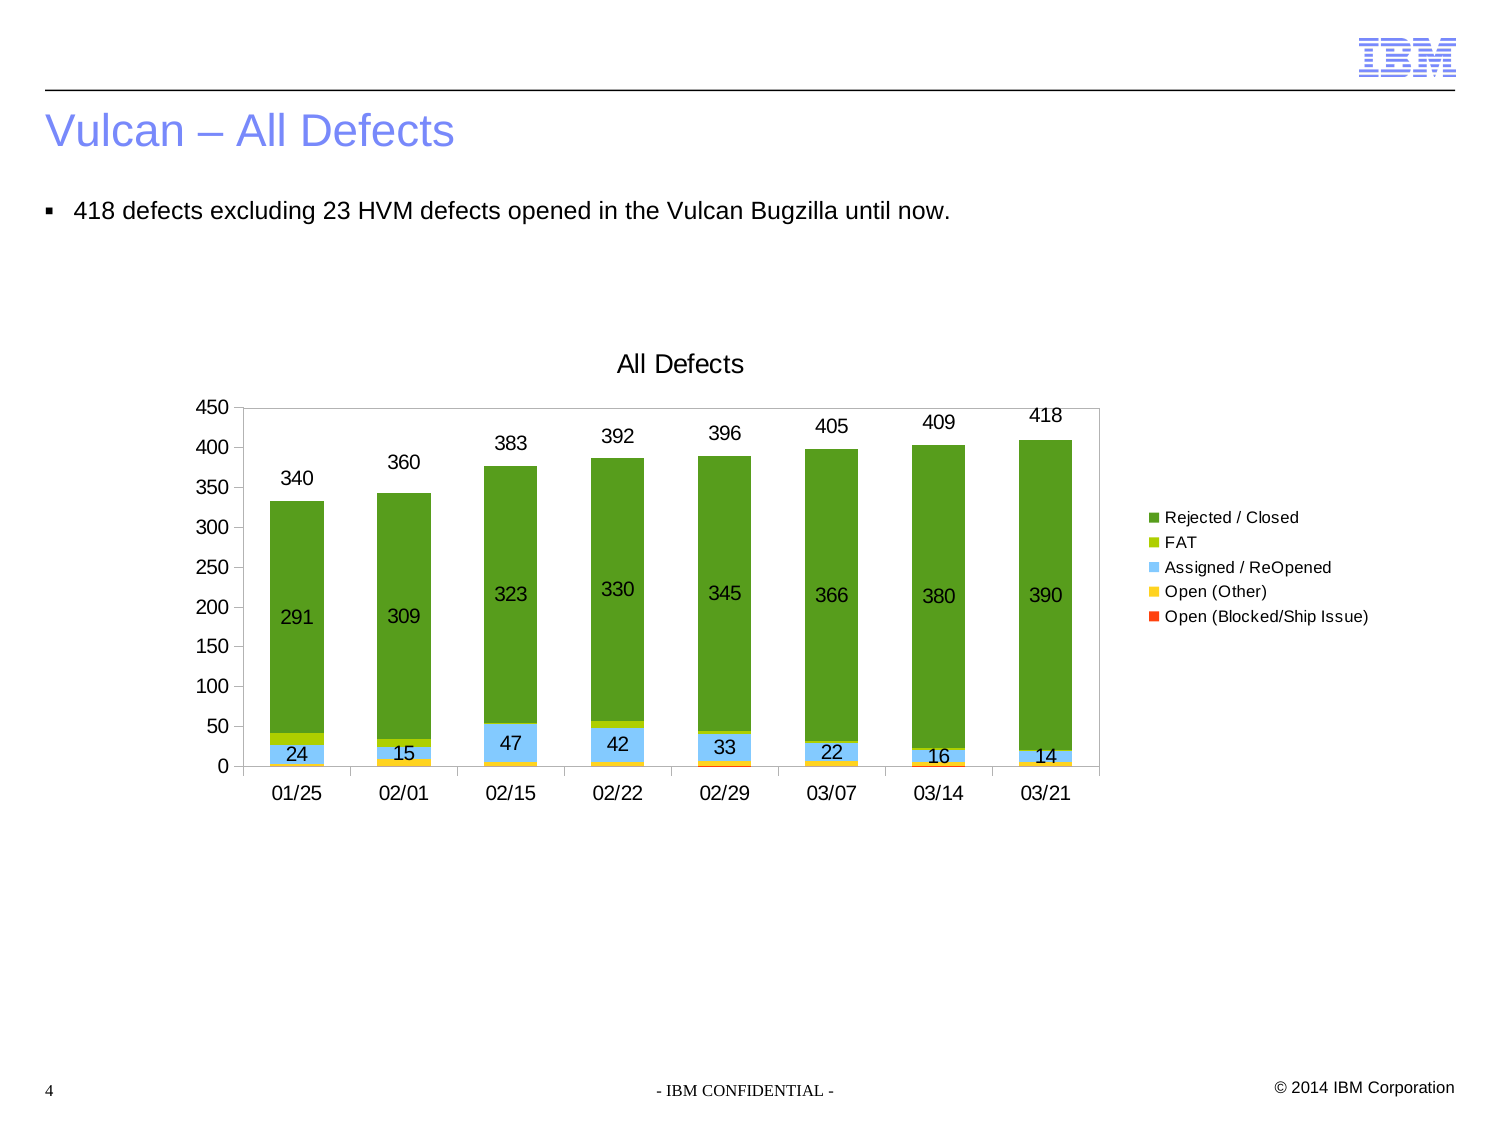

# Vulcan – All Defects
418 defects excluding 23 HVM defects opened in the Vulcan Bugzilla until now.
### Chart: All Defects
| Category | Open (Blocked/Ship Issue) | Open (Other) | Assigned / ReOpened | FAT | Rejected / Closed | |
|---|---|---|---|---|---|---|
| 01/25 | 0.0 | 3.0 | 24.0 | 15.0 | 291.0 | 340.0 |
| 02/01 | 0.0 | 9.0 | 15.0 | 10.0 | 309.0 | 360.0 |
| 02/15 | 0.0 | 6.0 | 47.0 | 1.0 | 323.0 | 383.0 |
| 02/22 | 0.0 | 6.0 | 42.0 | 9.0 | 330.0 | 392.0 |
| 02/29 | 1.0 | 6.0 | 33.0 | 5.0 | 345.0 | 396.0 |
| 03/07 | 0.0 | 7.0 | 22.0 | 3.0 | 366.0 | 405.0 |
| 03/14 | 1.0 | 4.0 | 16.0 | 2.0 | 380.0 | 409.0 |
| 03/21 | 0.0 | 5.0 | 14.0 | 1.0 | 390.0 | 418.0 |4